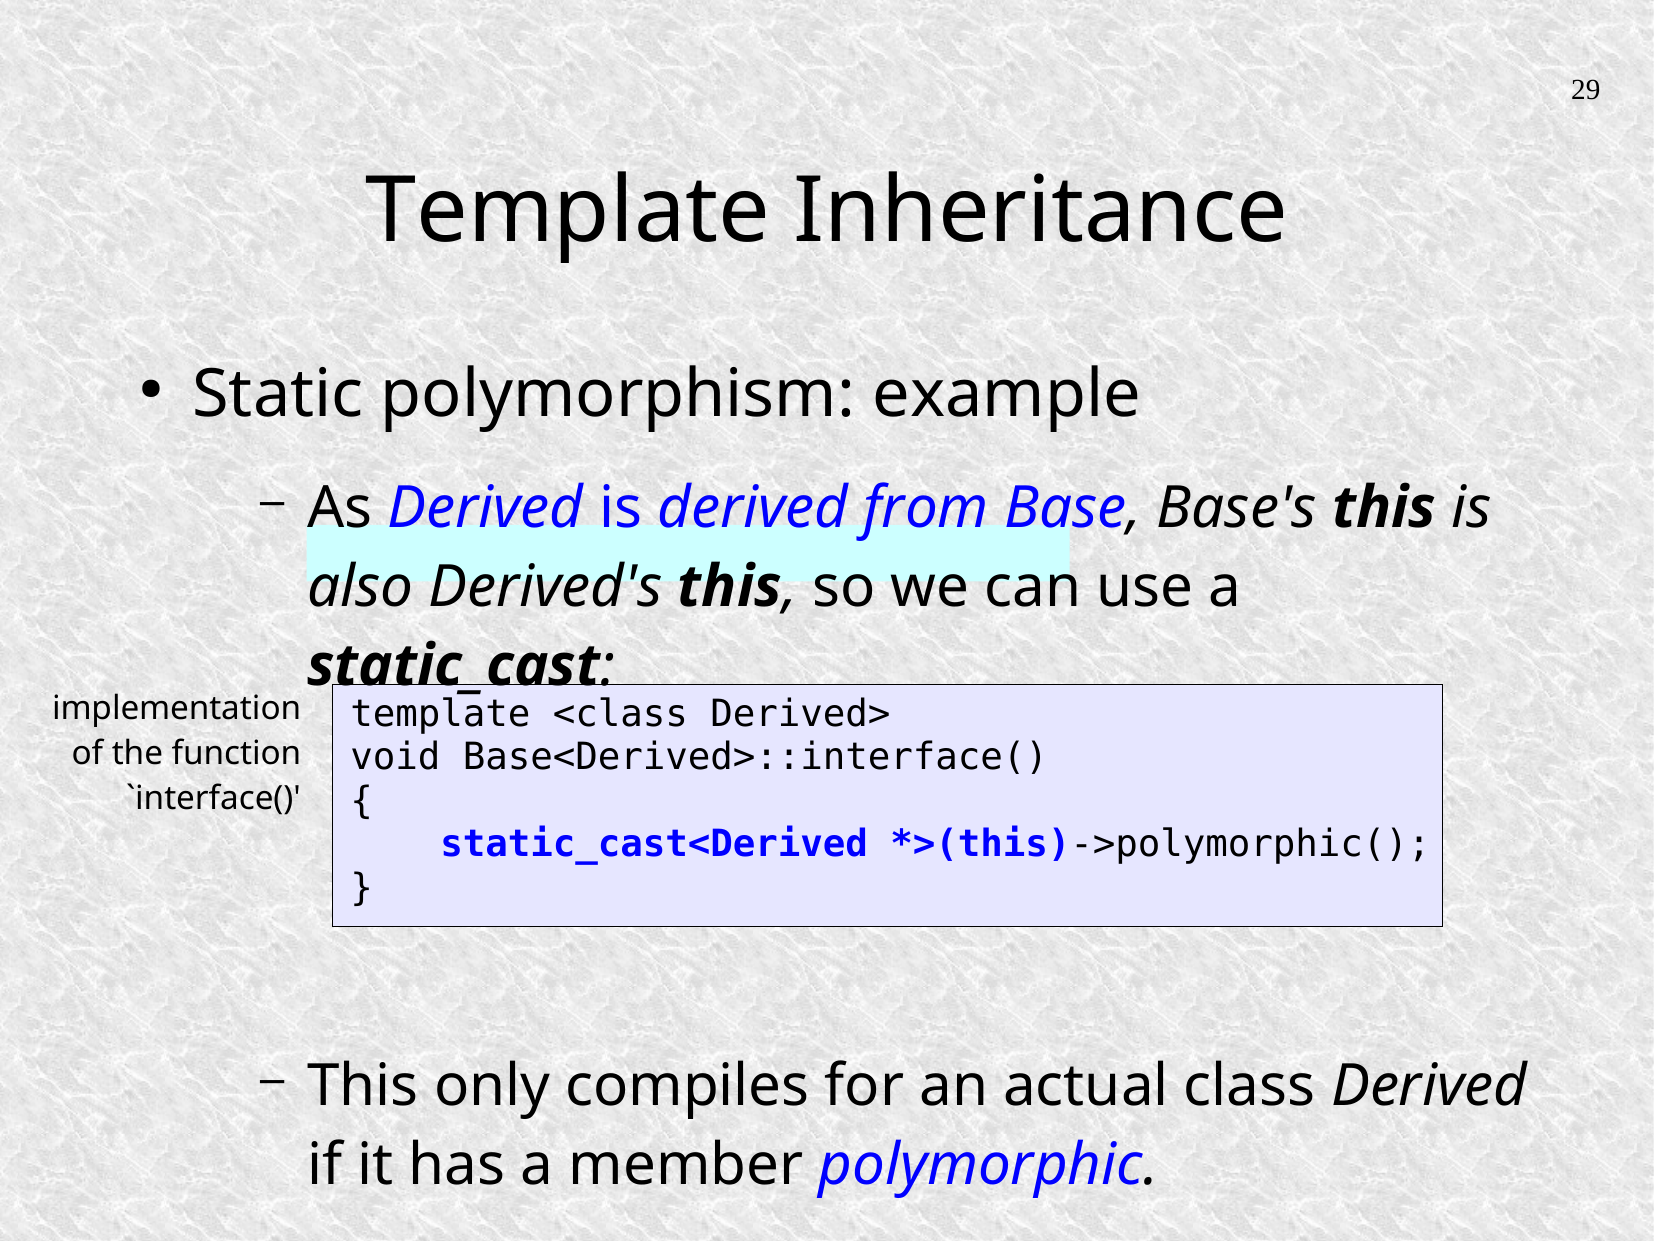

29
# Template Inheritance
Static polymorphism: example
As Derived is derived from Base, Base's this is also Derived's this, so we can use a static_cast:
This only compiles for an actual class Derived if it has a member polymorphic.
implementation
of the function
`interface()'
template <class Derived>
void Base<Derived>::interface()
{
 static_cast<Derived *>(this)->polymorphic();
}